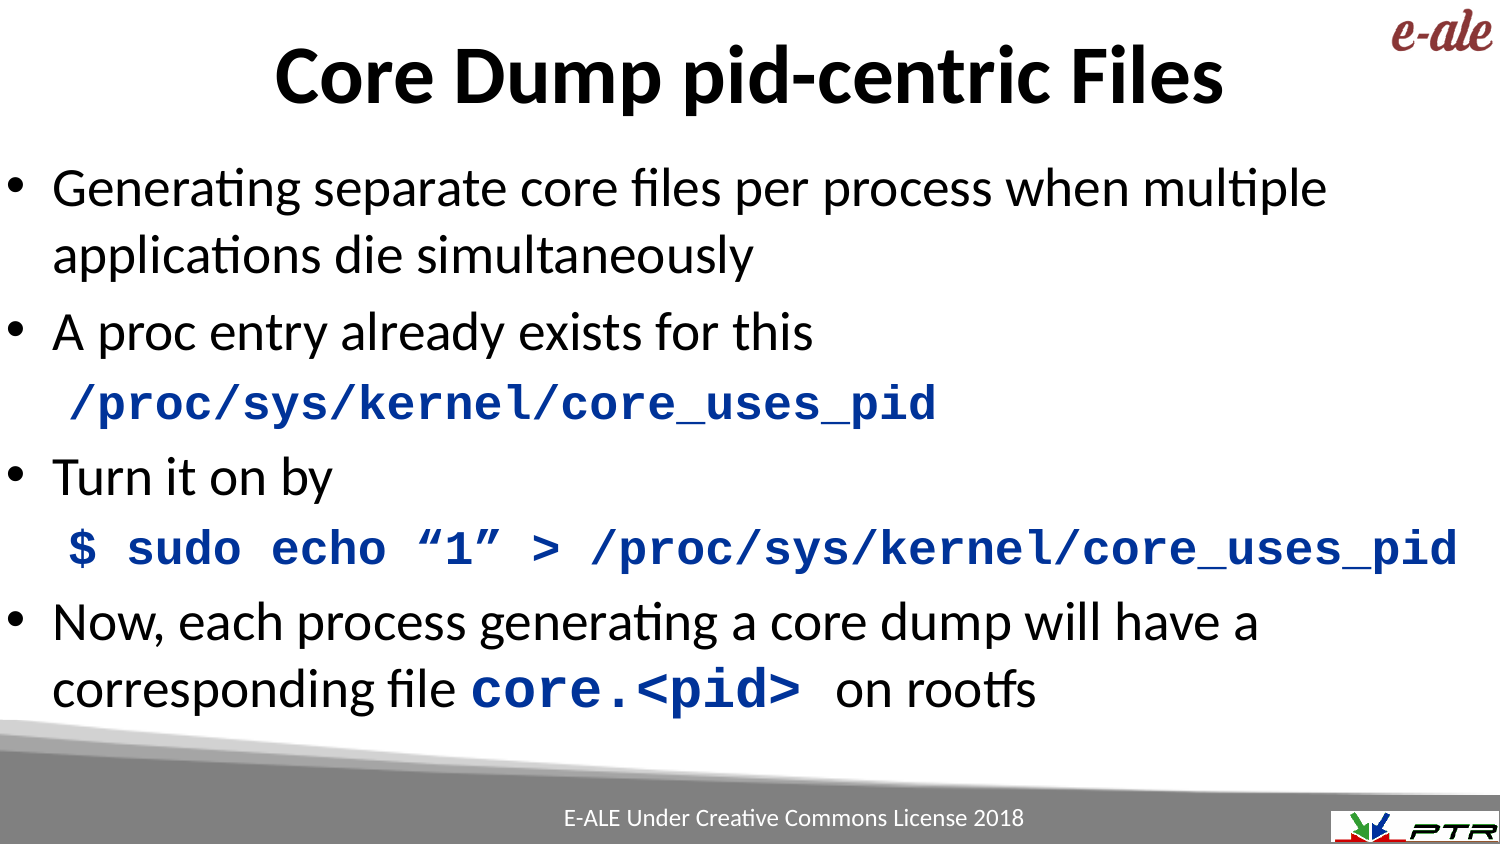

# Core Dump pid-centric Files
Generating separate core files per process when multiple applications die simultaneously
A proc entry already exists for this
/proc/sys/kernel/core_uses_pid
Turn it on by
$ sudo echo “1” > /proc/sys/kernel/core_uses_pid
Now, each process generating a core dump will have a corresponding file core.<pid> on rootfs